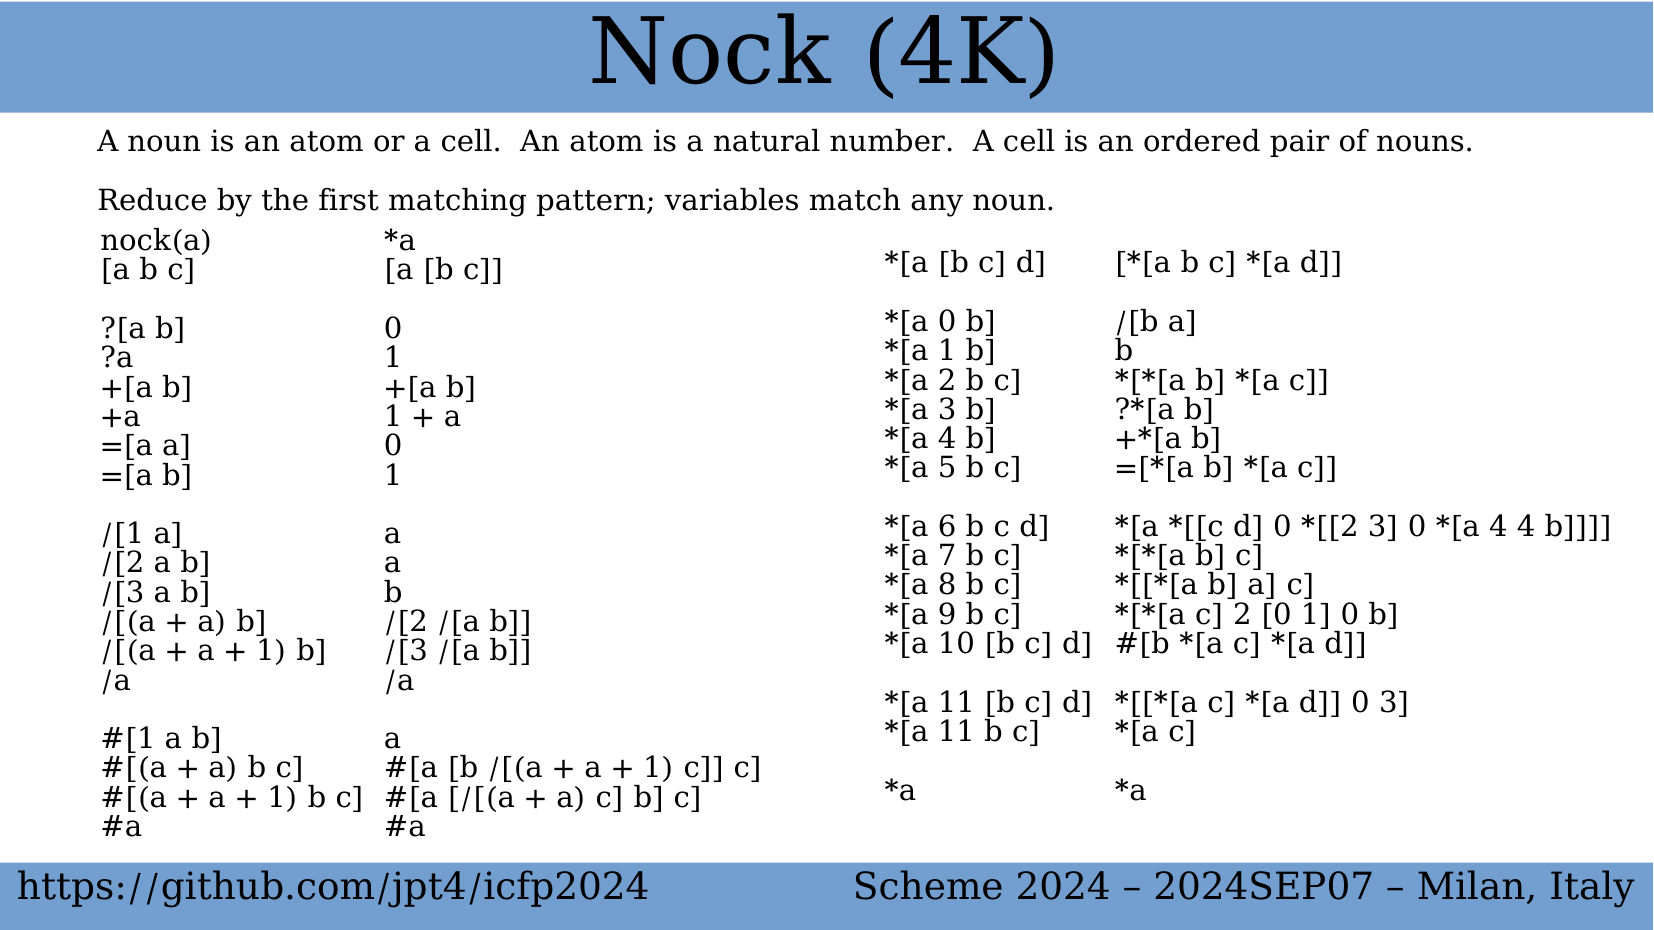

# Nock (4K)
*[a [b c] d]
*[a 0 b]
*[a 1 b]
*[a 2 b c]
*[a 3 b]
*[a 4 b]
*[a 5 b c]
*[a 6 b c d]
*[a 7 b c]
*[a 8 b c]
*[a 9 b c]
*[a 10 [b c] d]
*[a 11 [b c] d]
*[a 11 b c]
*a
[*[a b c] *[a d]]
/[b a]
b
*[*[a b] *[a c]]
?*[a b]
+*[a b]
=[*[a b] *[a c]]
*[a *[[c d] 0 *[[2 3] 0 *[a 4 4 b]]]]
*[*[a b] c]
*[[*[a b] a] c]
*[*[a c] 2 [0 1] 0 b]
#[b *[a c] *[a d]]
*[[*[a c] *[a d]] 0 3]
*[a c]
*a
A noun is an atom or a cell. An atom is a natural number. A cell is an ordered pair of nouns.
Reduce by the first matching pattern; variables match any noun.
*a
[a [b c]]
0
1
+[a b]
1 + a
0
1
a
a
b
/[2 /[a b]]
/[3 /[a b]]
/a
a
#[a [b /[(a + a + 1) c]] c]
#[a [/[(a + a) c] b] c]
#a
nock(a)
[a b c]
?[a b]
?a
+[a b]
+a
=[a a]
=[a b]
/[1 a]
/[2 a b]
/[3 a b]
/[(a + a) b]
/[(a + a + 1) b]
/a
#[1 a b]
#[(a + a) b c]
#[(a + a + 1) b c]
#a
https://github.com/jpt4/icfp2024 Scheme 2024 – 2024SEP07 – Milan, Italy